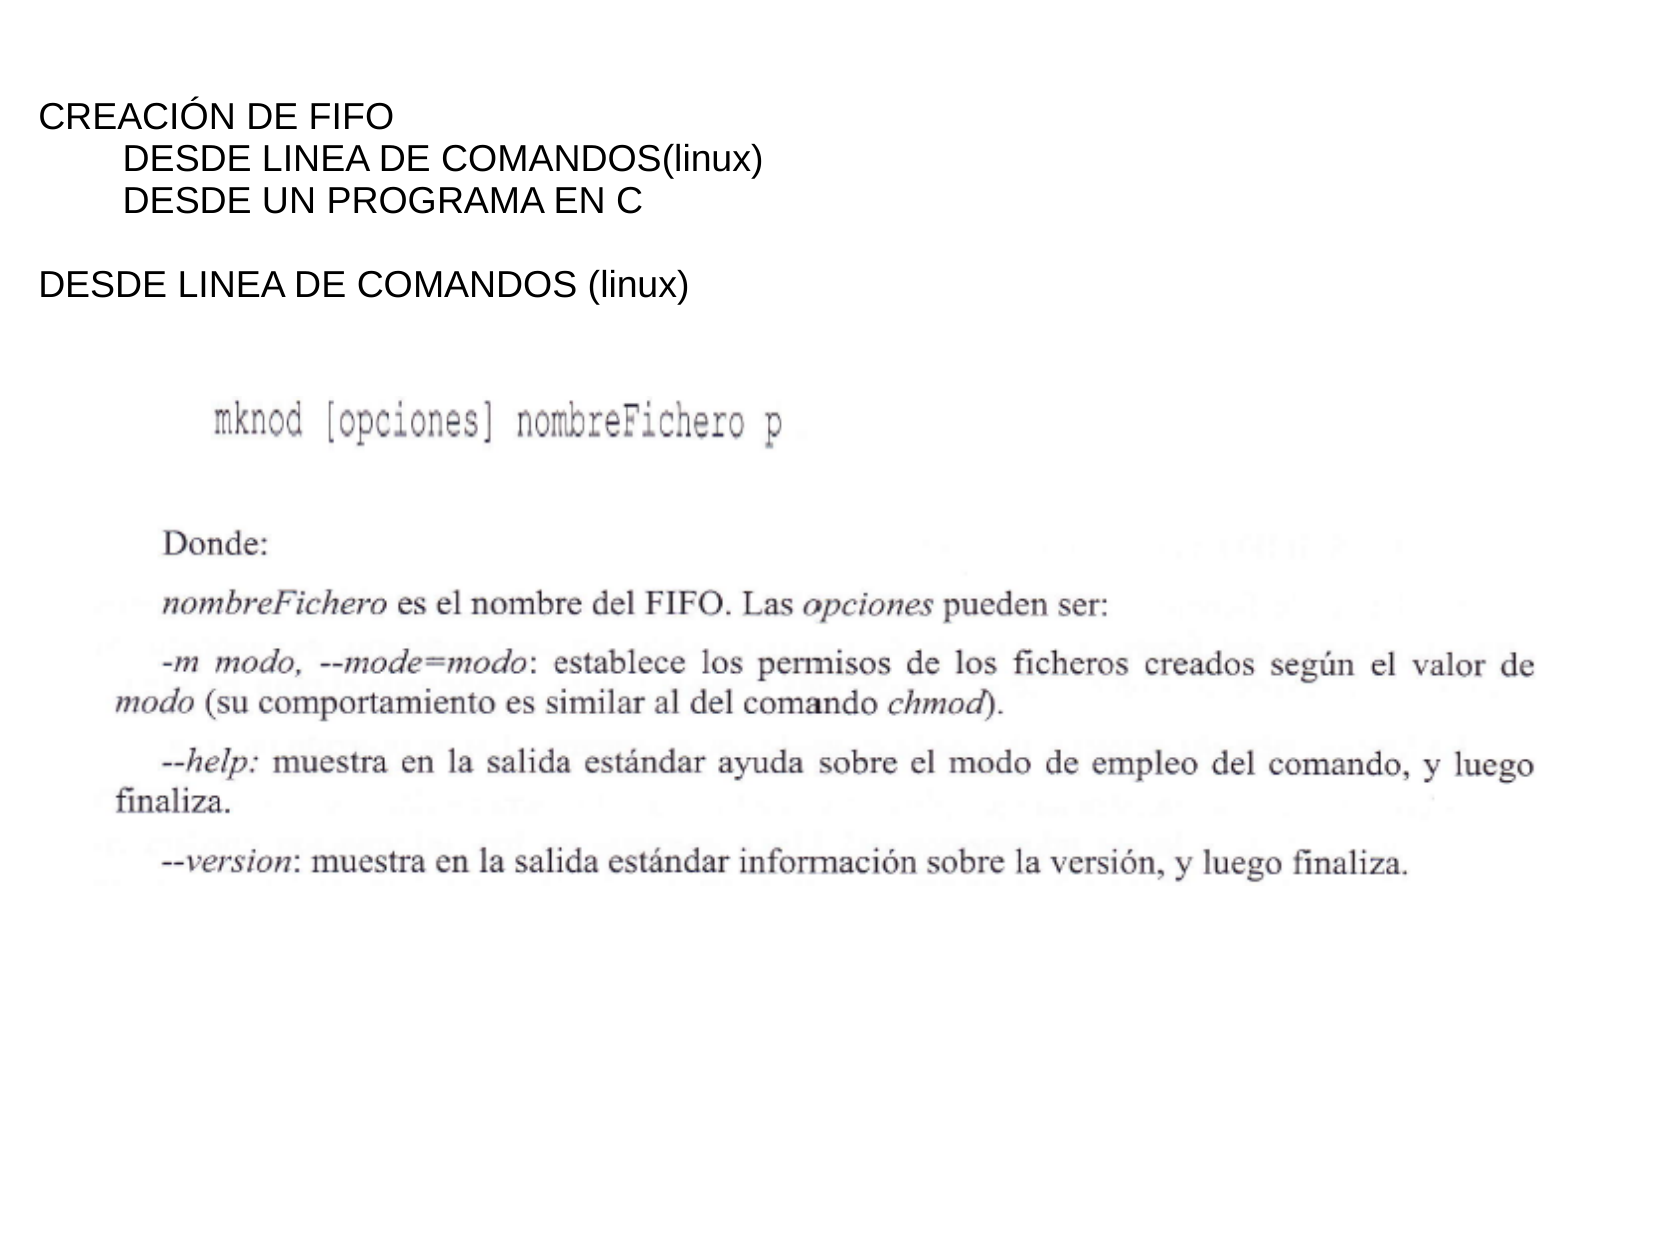

CREACIÓN DE FIFO
	 DESDE LINEA DE COMANDOS(linux)
	 DESDE UN PROGRAMA EN C
DESDE LINEA DE COMANDOS (linux)